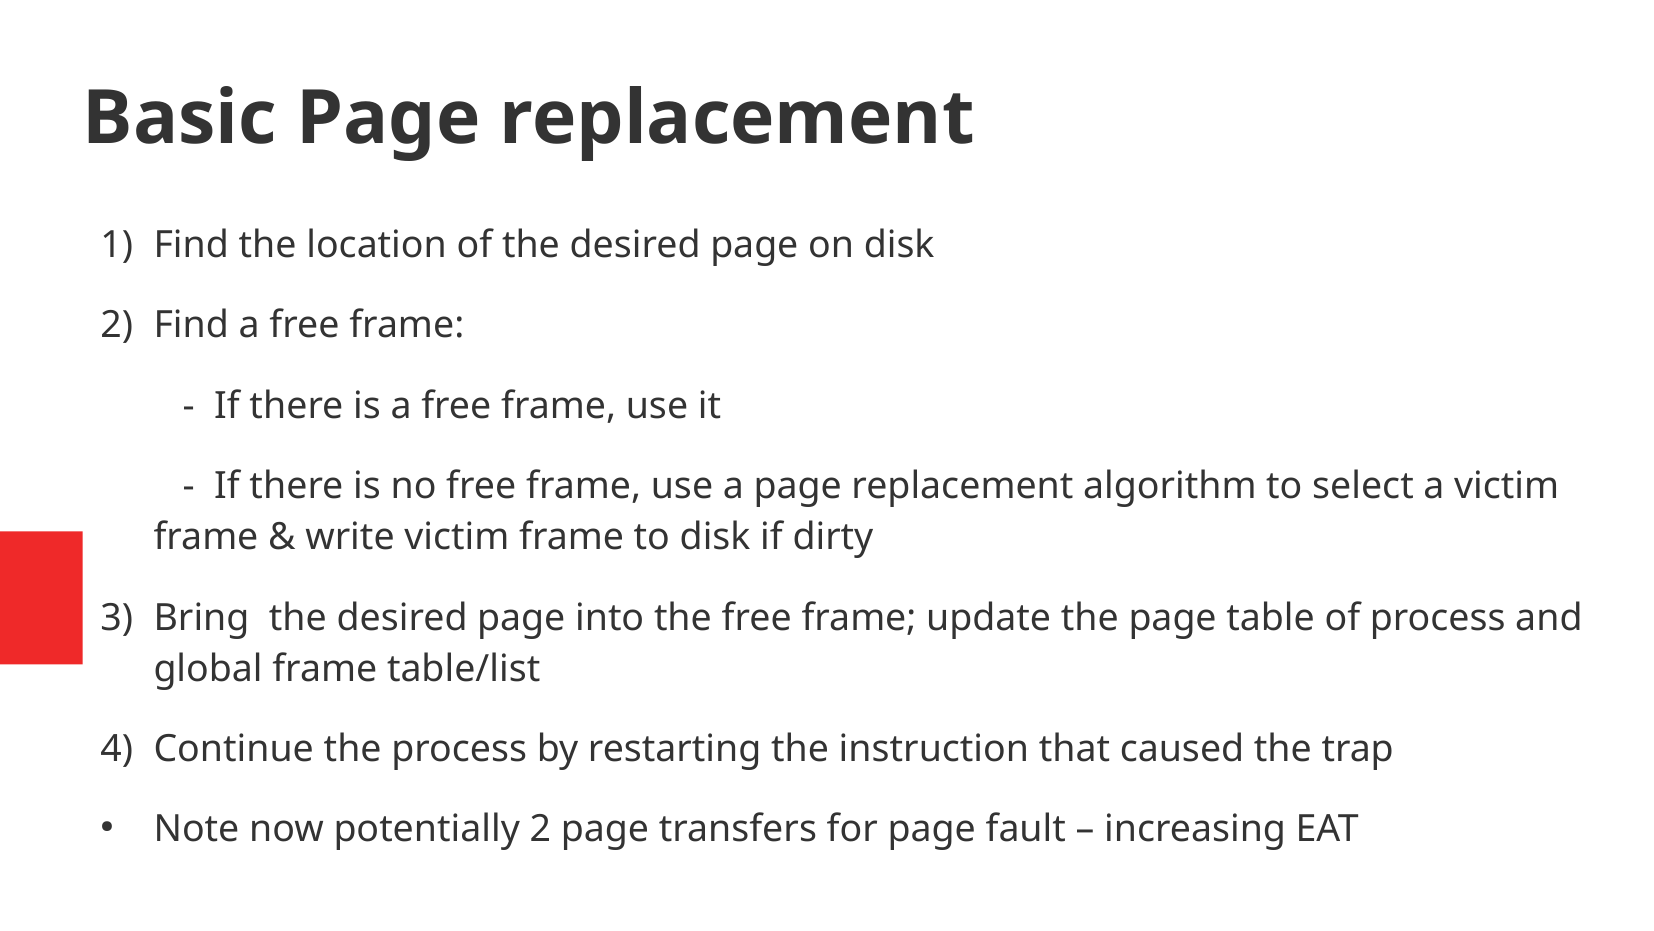

# Basic Page replacement
Find the location of the desired page on disk
Find a free frame:
 - If there is a free frame, use it
 - If there is no free frame, use a page replacement algorithm to select a victim frame & write victim frame to disk if dirty
Bring the desired page into the free frame; update the page table of process and global frame table/list
Continue the process by restarting the instruction that caused the trap
Note now potentially 2 page transfers for page fault – increasing EAT